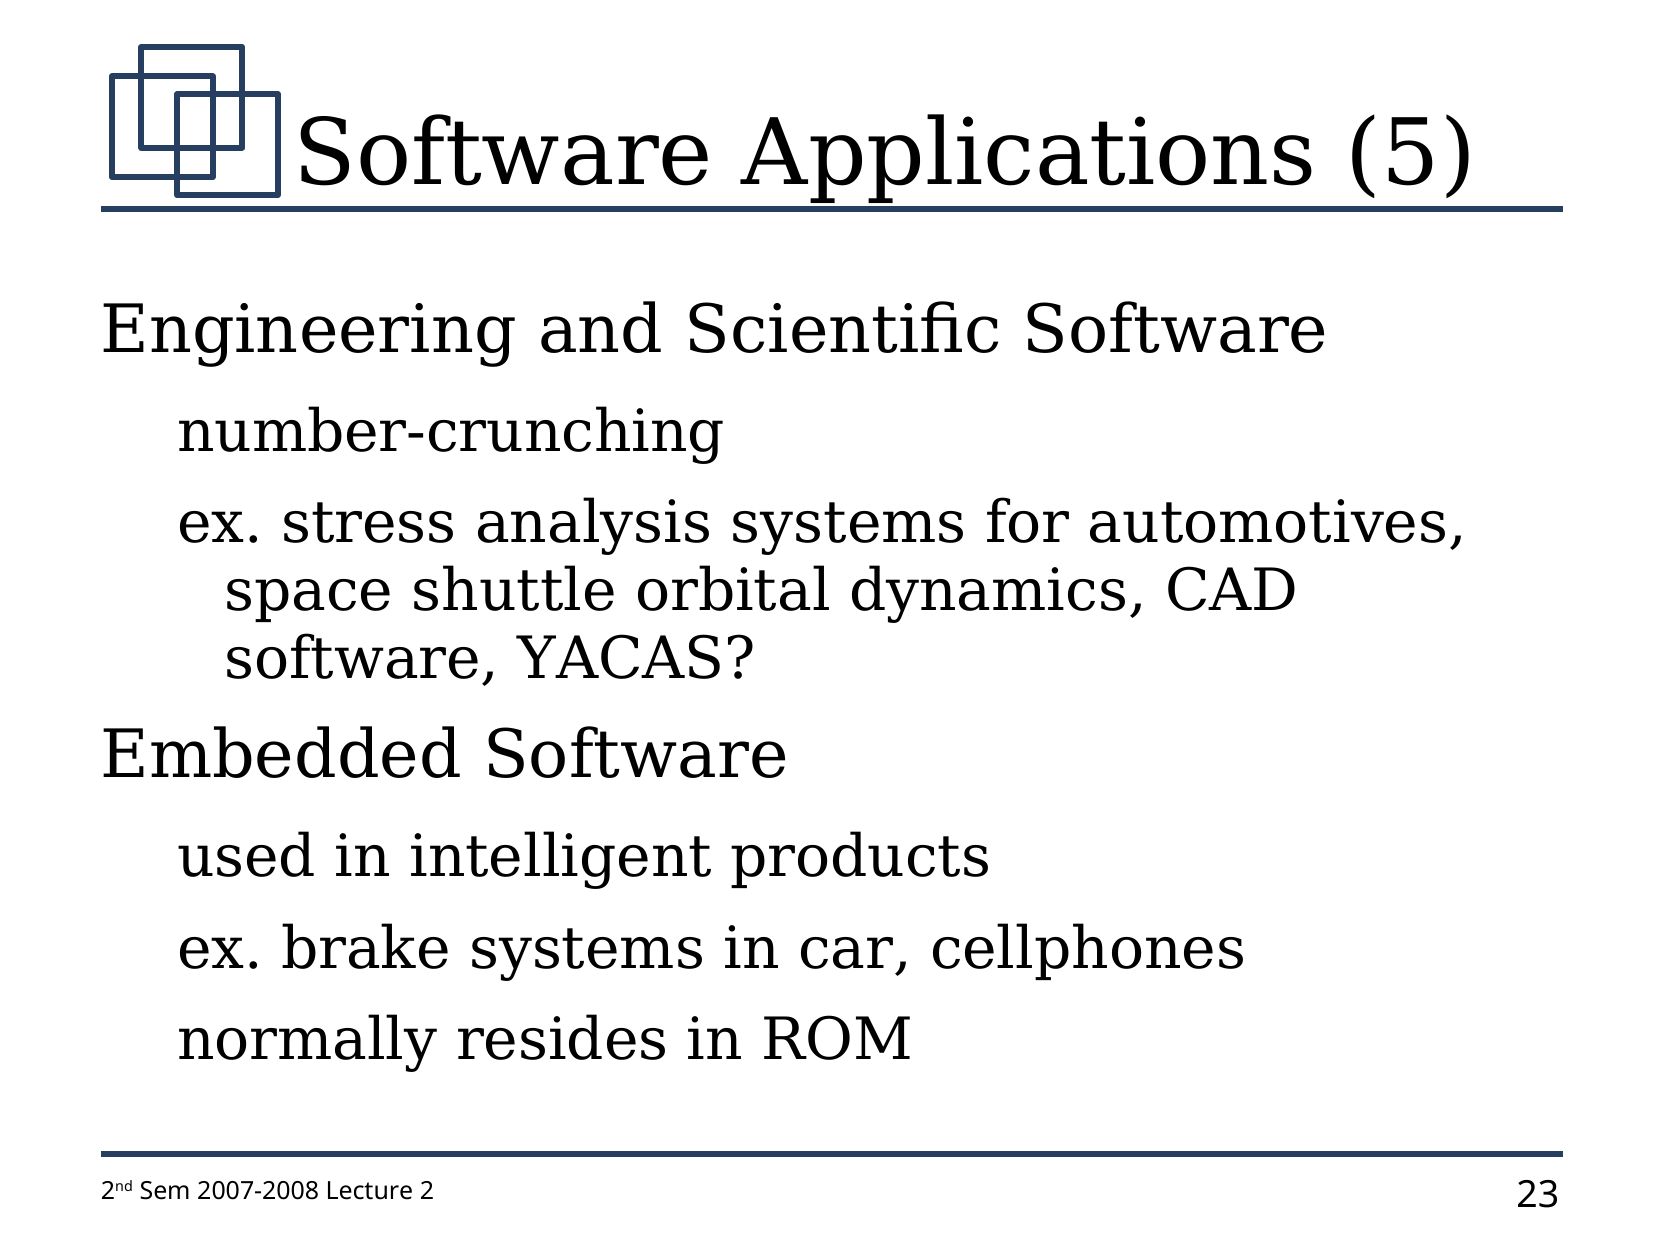

# Software Applications (5)
Engineering and Scientific Software
number-crunching
ex. stress analysis systems for automotives, space shuttle orbital dynamics, CAD software, YACAS?
Embedded Software
used in intelligent products
ex. brake systems in car, cellphones
normally resides in ROM